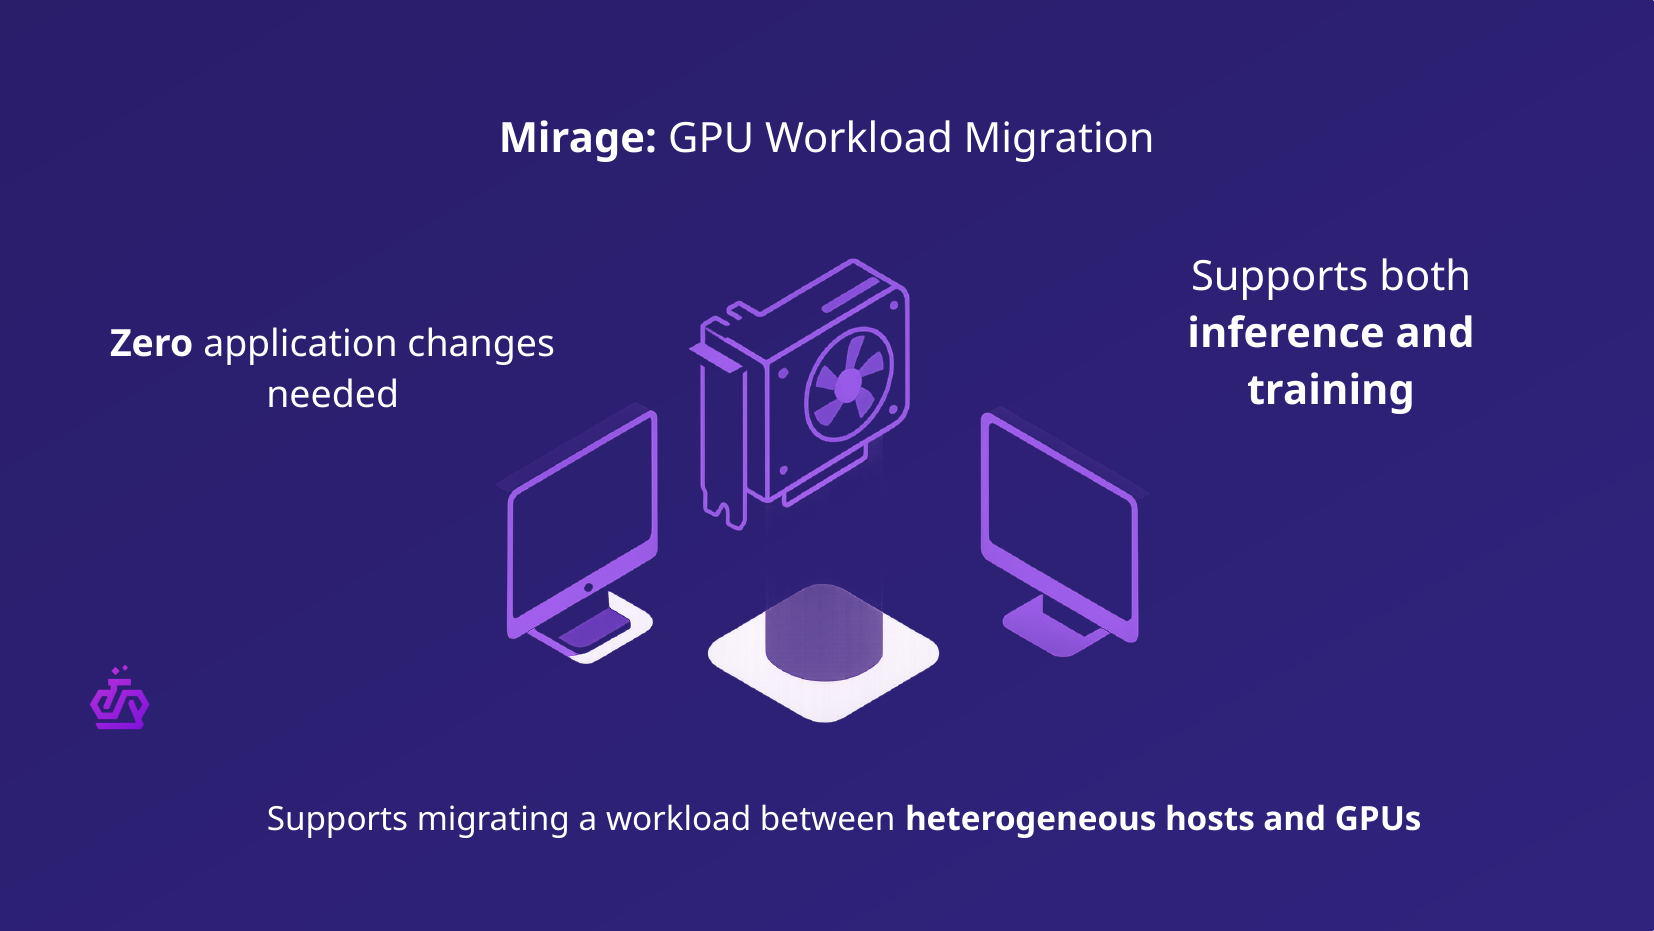

Mirage: GPU Workload Migration
Supports both inference and training
Zero application changes needed
Supports migrating a workload between heterogeneous hosts and GPUs